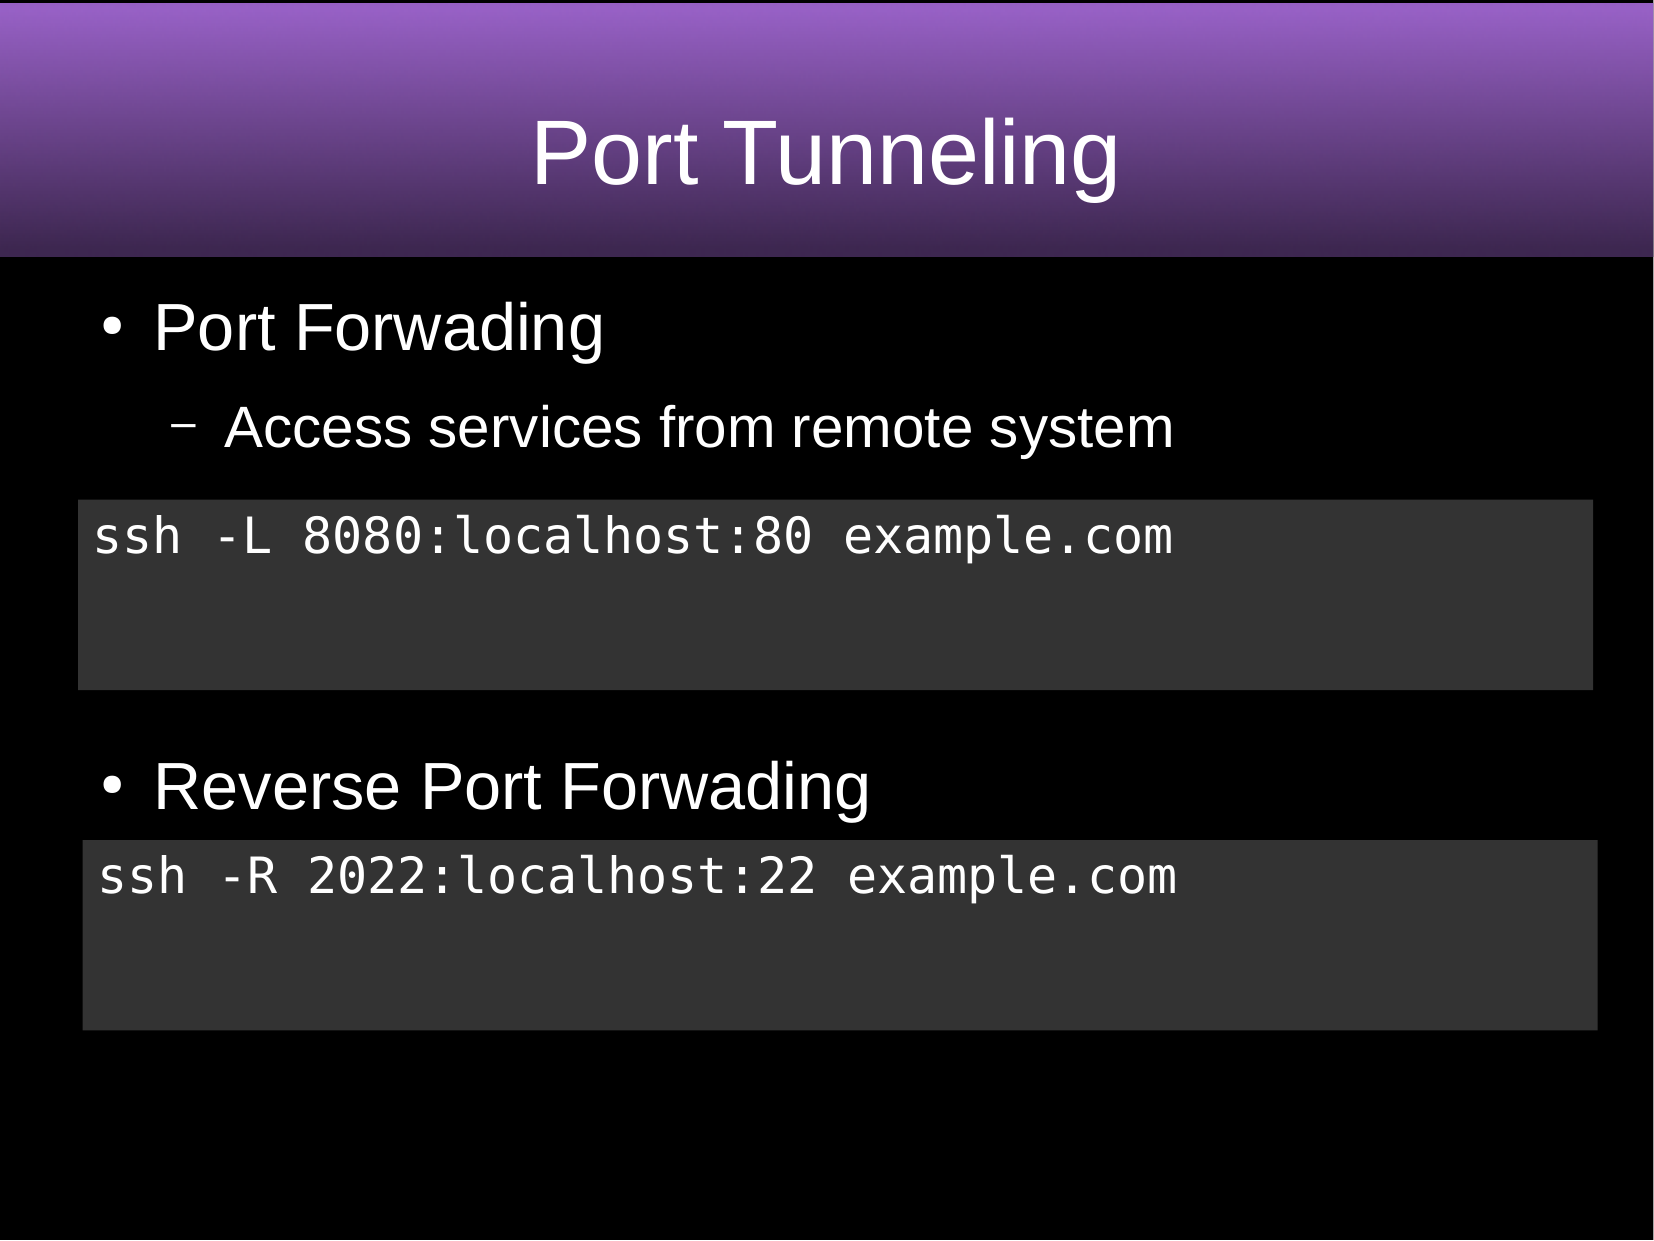

# Port Tunneling
Port Forwading
Access services from remote system
Reverse Port Forwading
ssh -L 8080:localhost:80 example.com
ssh -R 2022:localhost:22 example.com